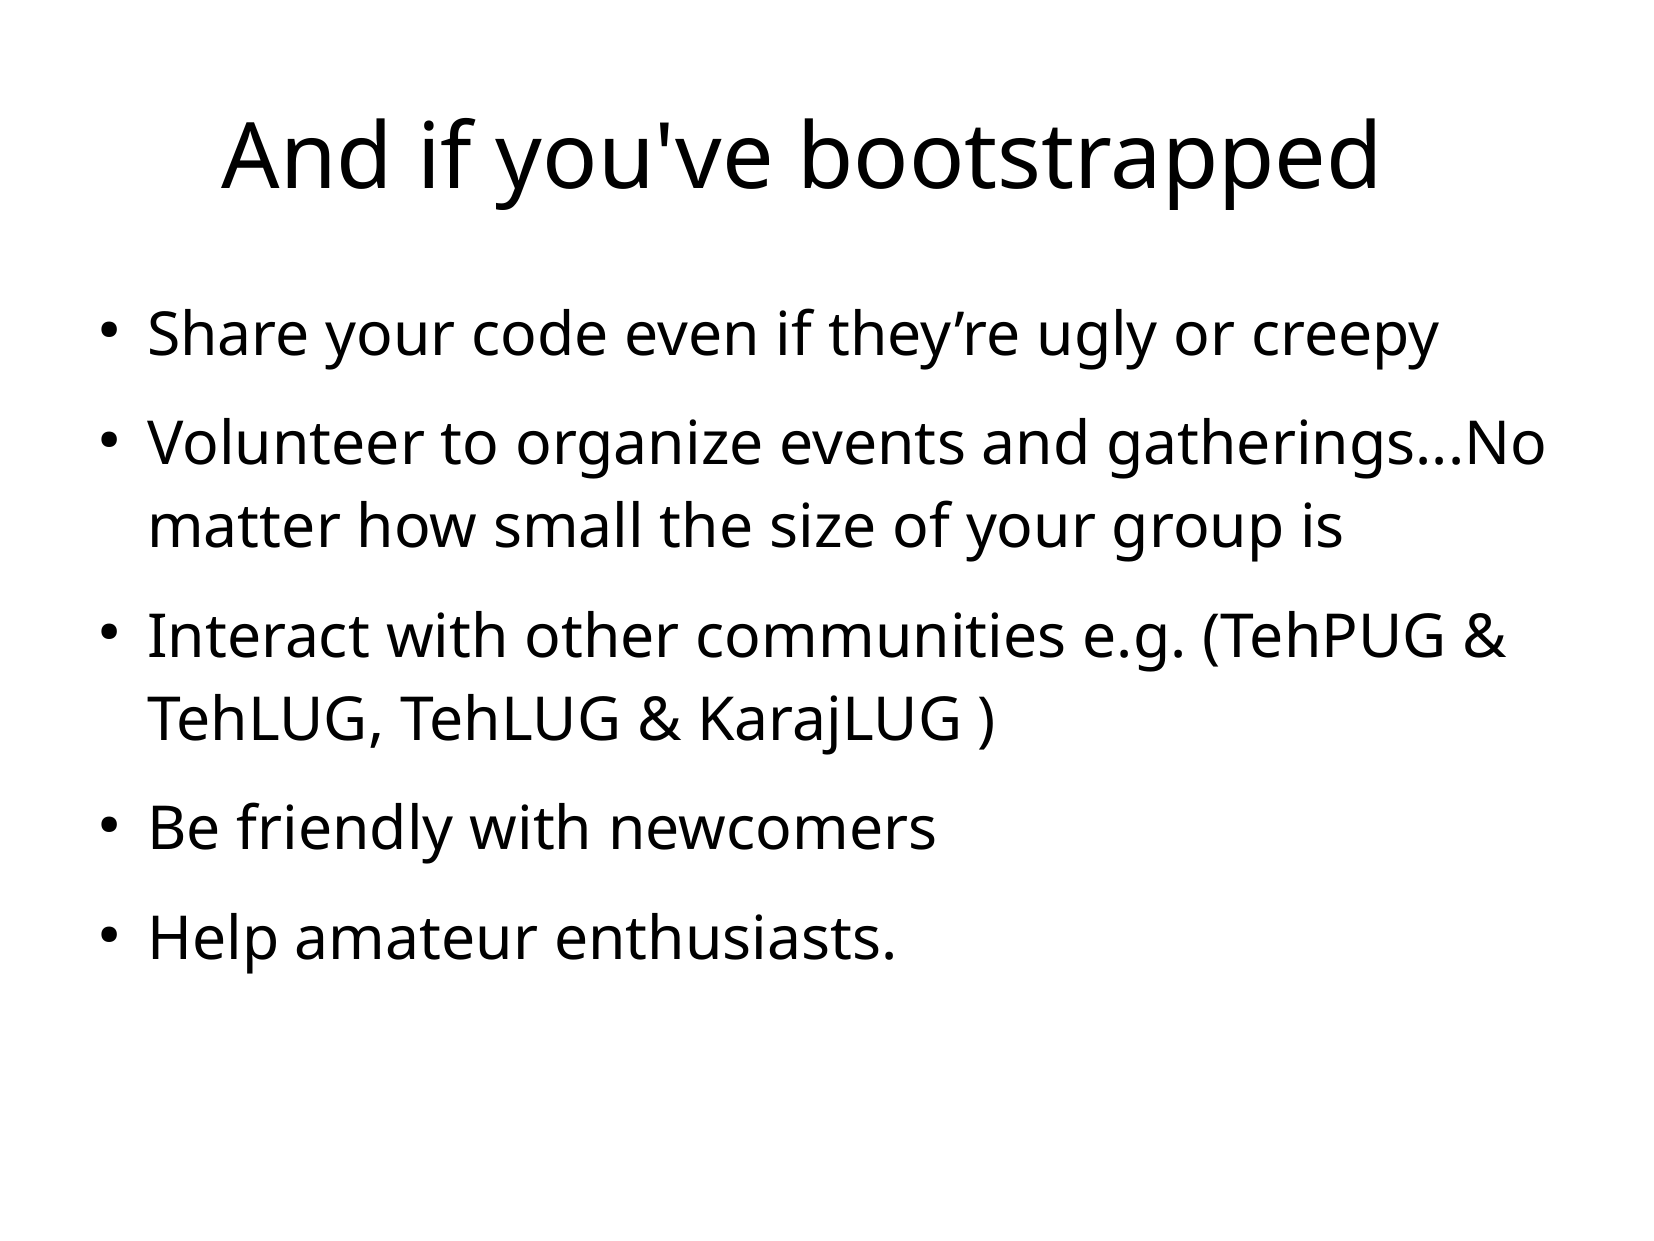

# And if you've bootstrapped
Share your code even if they’re ugly or creepy
Volunteer to organize events and gatherings...No matter how small the size of your group is
Interact with other communities e.g. (TehPUG & TehLUG, TehLUG & KarajLUG )
Be friendly with newcomers
Help amateur enthusiasts.